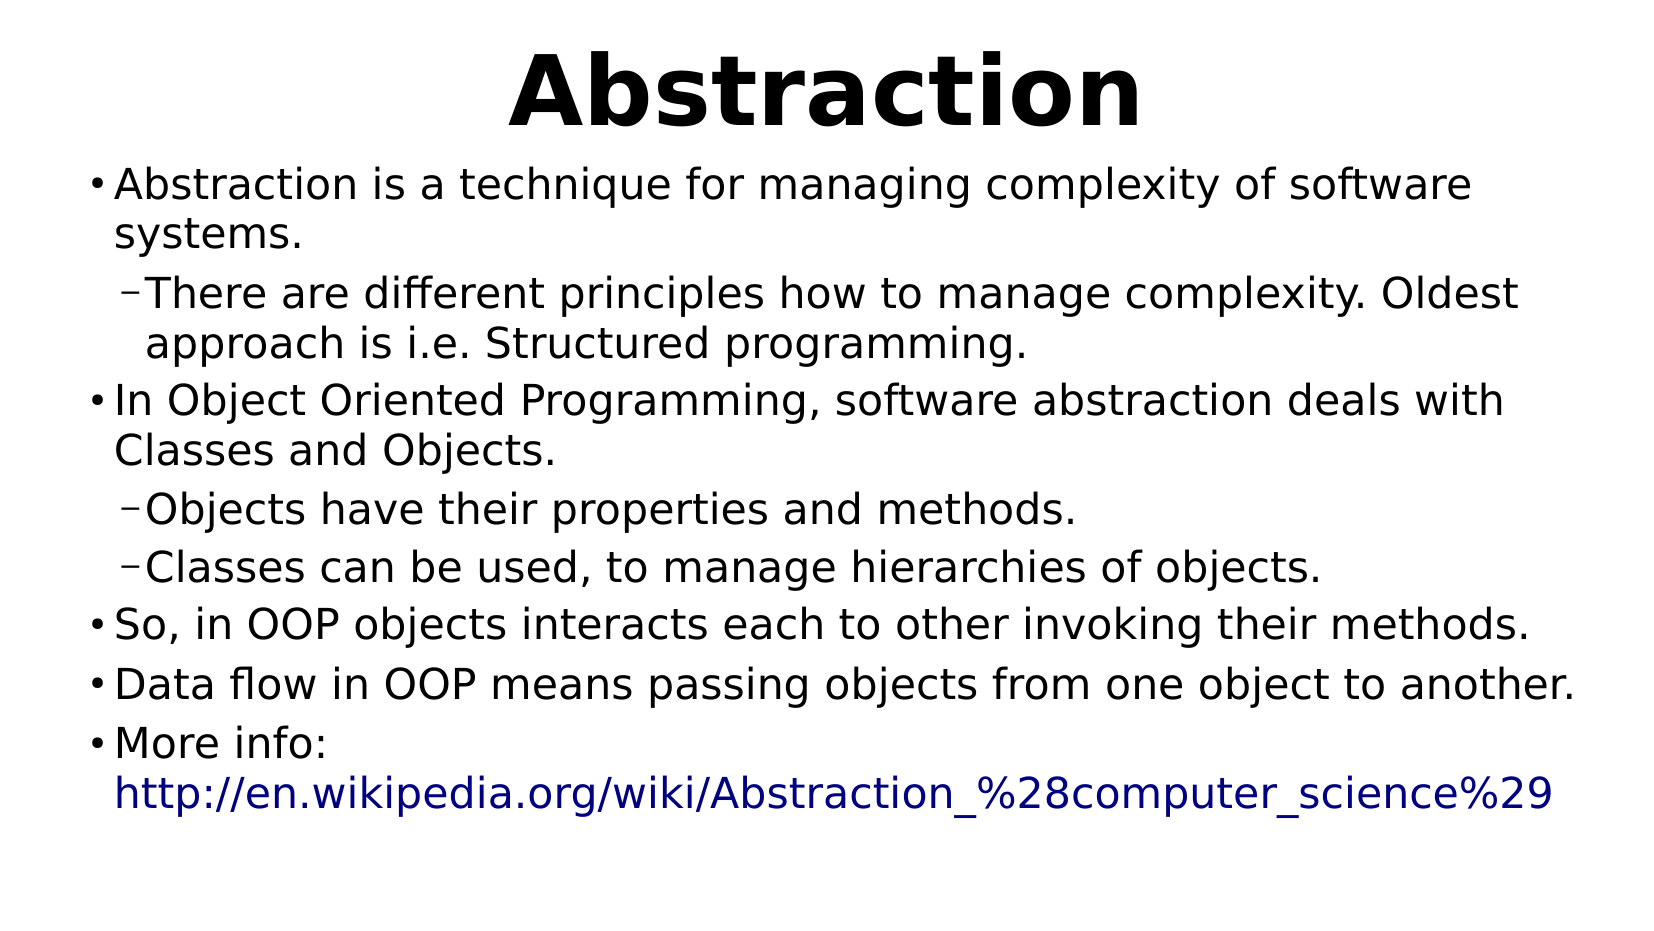

# Abstraction
Abstraction is a technique for managing complexity of software systems.
There are different principles how to manage complexity. Oldest approach is i.e. Structured programming.
In Object Oriented Programming, software abstraction deals with Classes and Objects.
Objects have their properties and methods.
Classes can be used, to manage hierarchies of objects.
So, in OOP objects interacts each to other invoking their methods.
Data flow in OOP means passing objects from one object to another.
More info:
http://en.wikipedia.org/wiki/Abstraction_%28computer_science%29